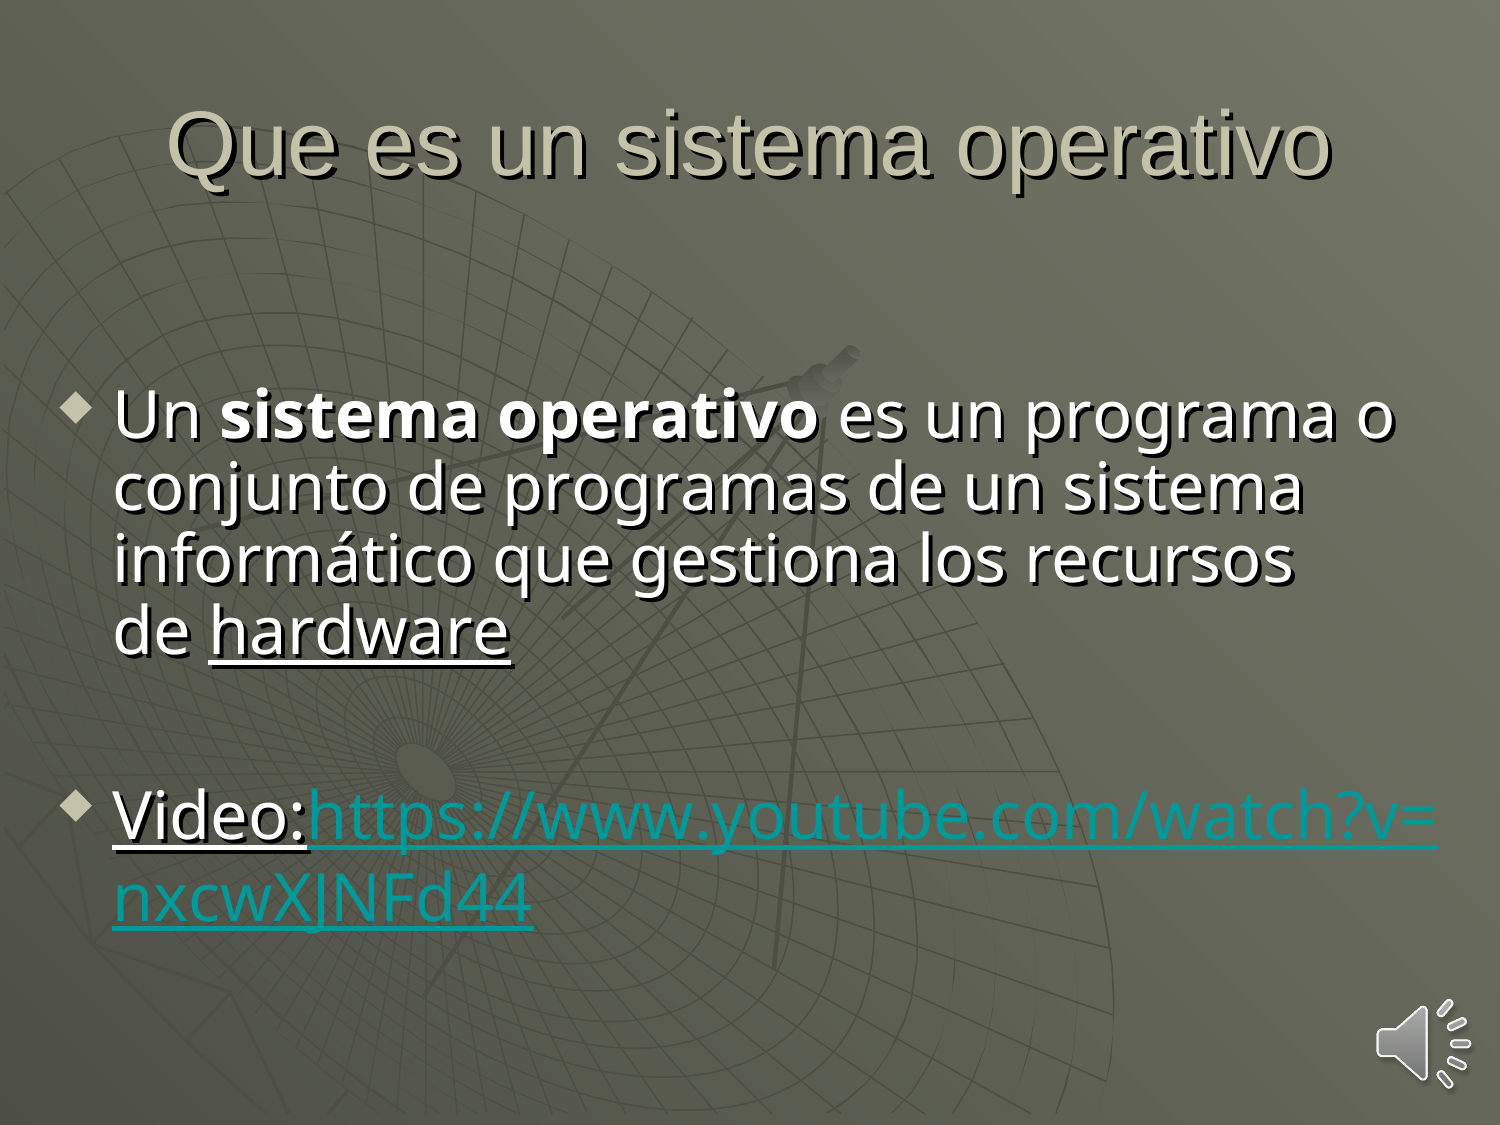

# Que es un sistema operativo
Un sistema operativo es un programa o conjunto de programas de un sistema informático que gestiona los recursos de hardware
Video:https://www.youtube.com/watch?v=nxcwXJNFd44